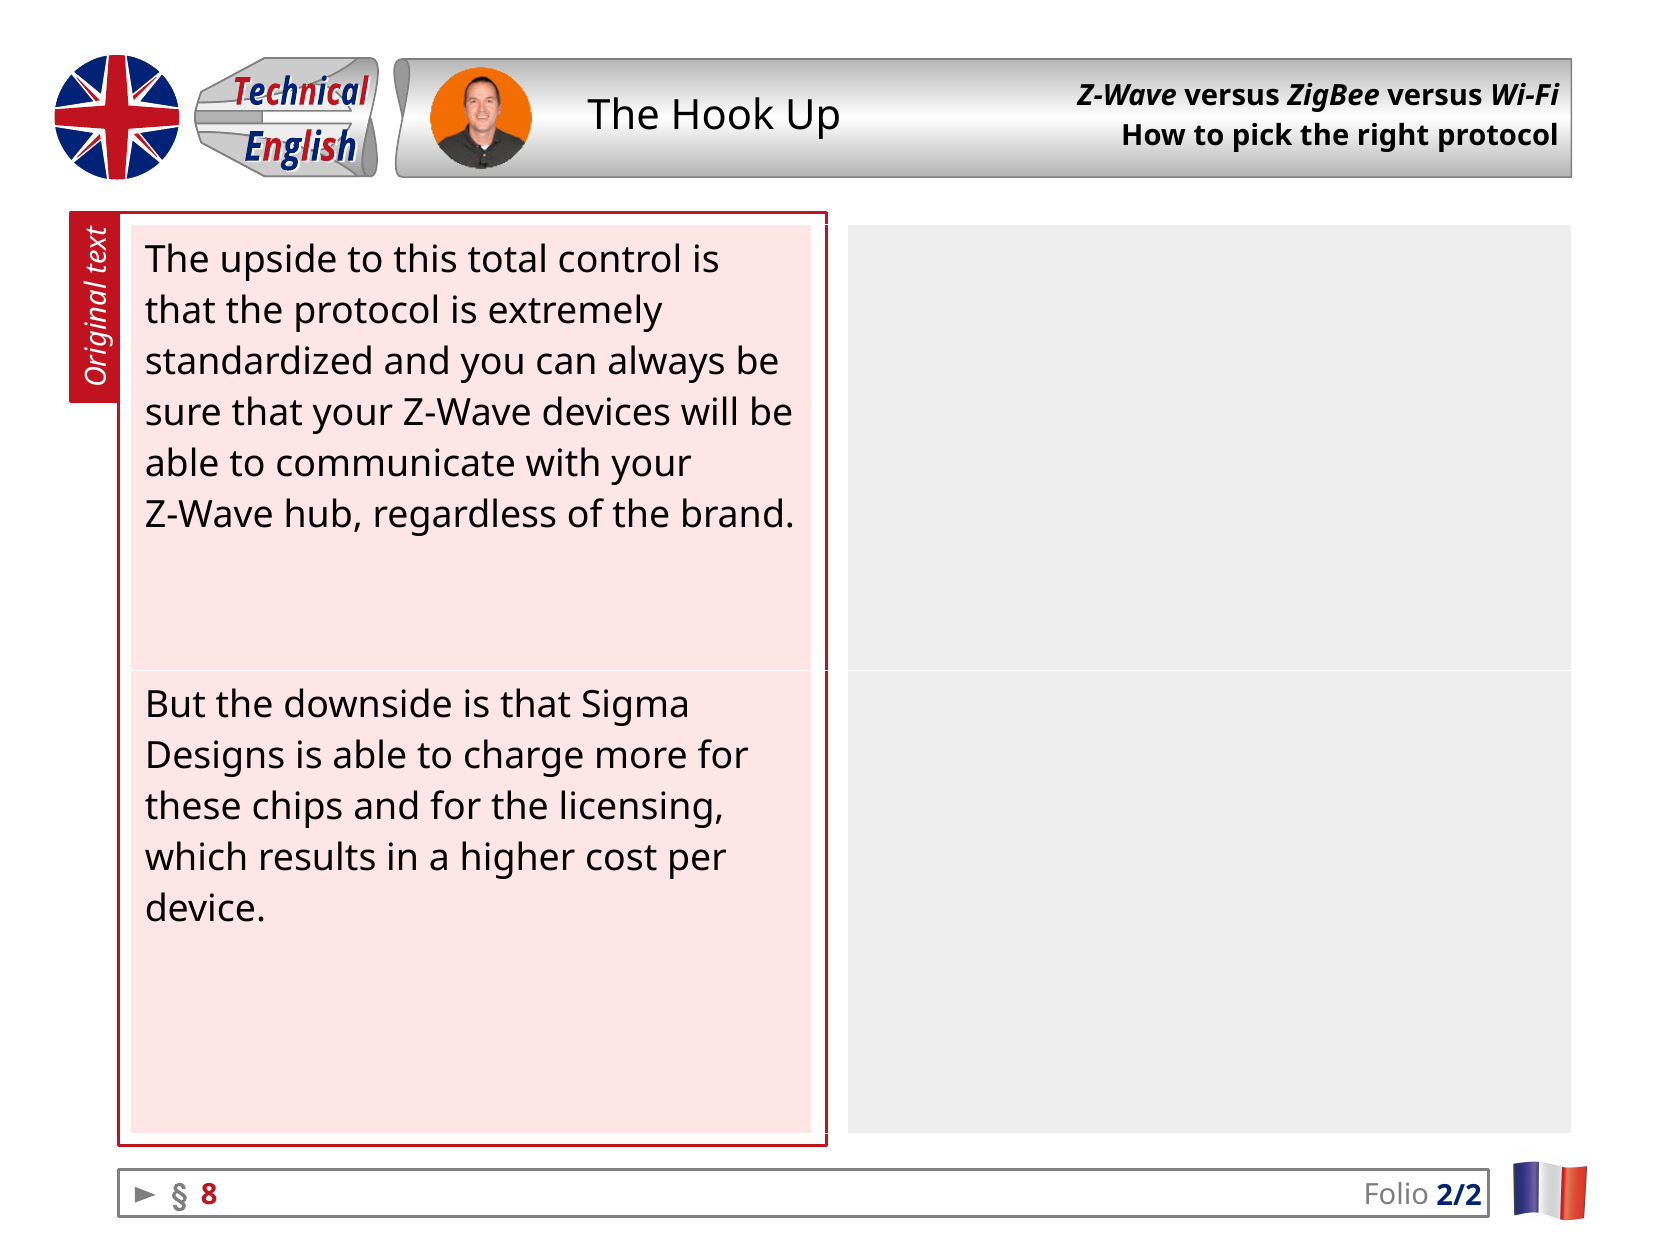

#
| The upside to this total control is that the protocol is extremely standardized and you can always be sure that your Z-Wave devices will be able to communicate with your Z‑Wave hub, regardless of the brand. | | |
| --- | --- | --- |
| But the downside is that Sigma Designs is able to charge more for these chips and for the licensing, which results in a higher cost per device. | | |
8
2/2